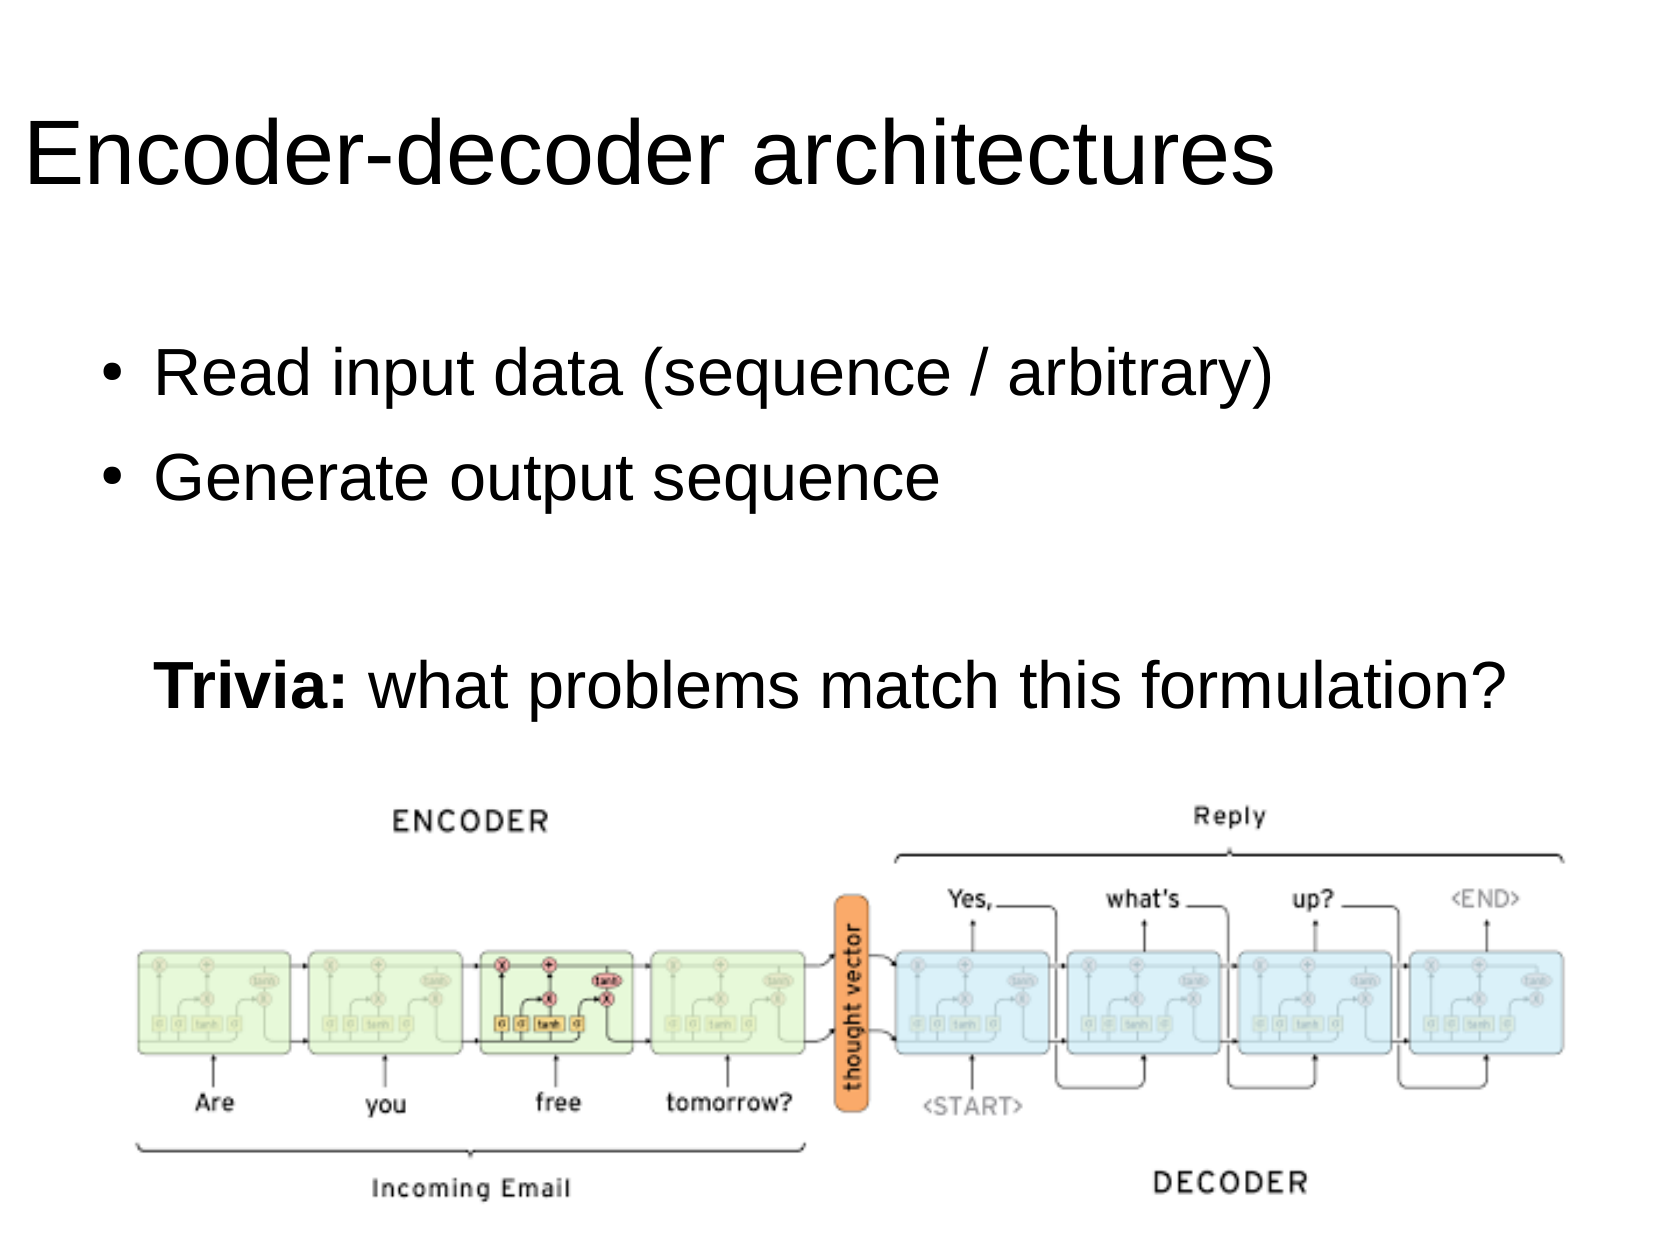

# Encoder-decoder architectures
Read input data (sequence / arbitrary)
Generate output sequence
Trivia: what problems match this formulation?
9